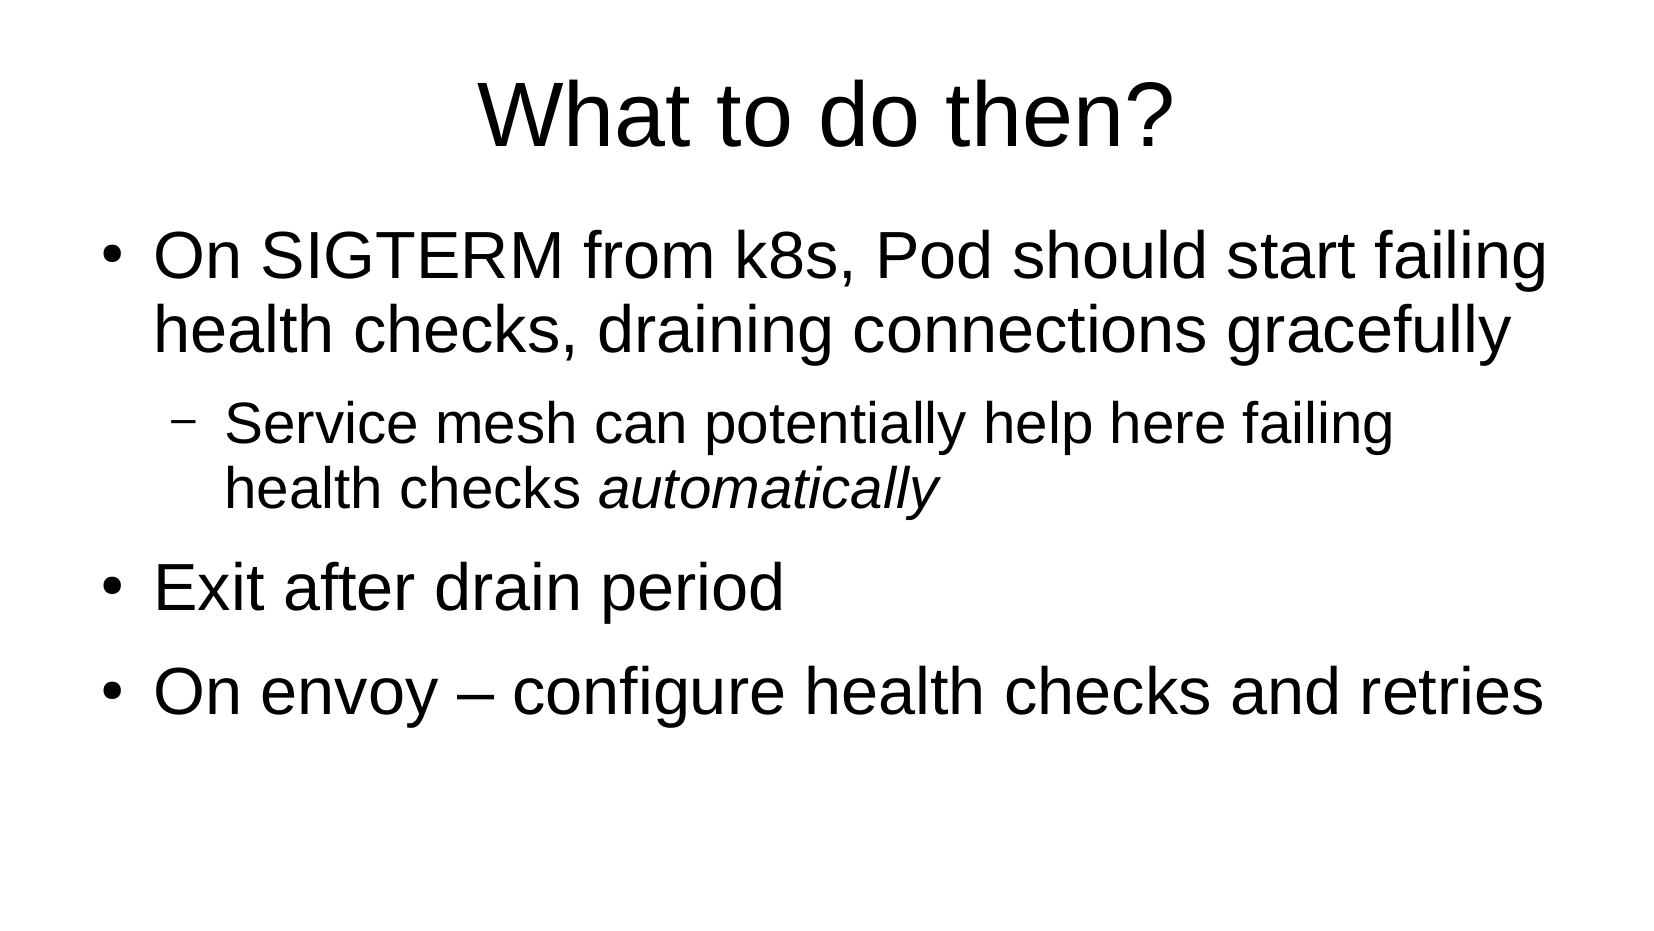

# What to do then?
On SIGTERM from k8s, Pod should start failing health checks, draining connections gracefully
Service mesh can potentially help here failing health checks automatically
Exit after drain period
On envoy – configure health checks and retries